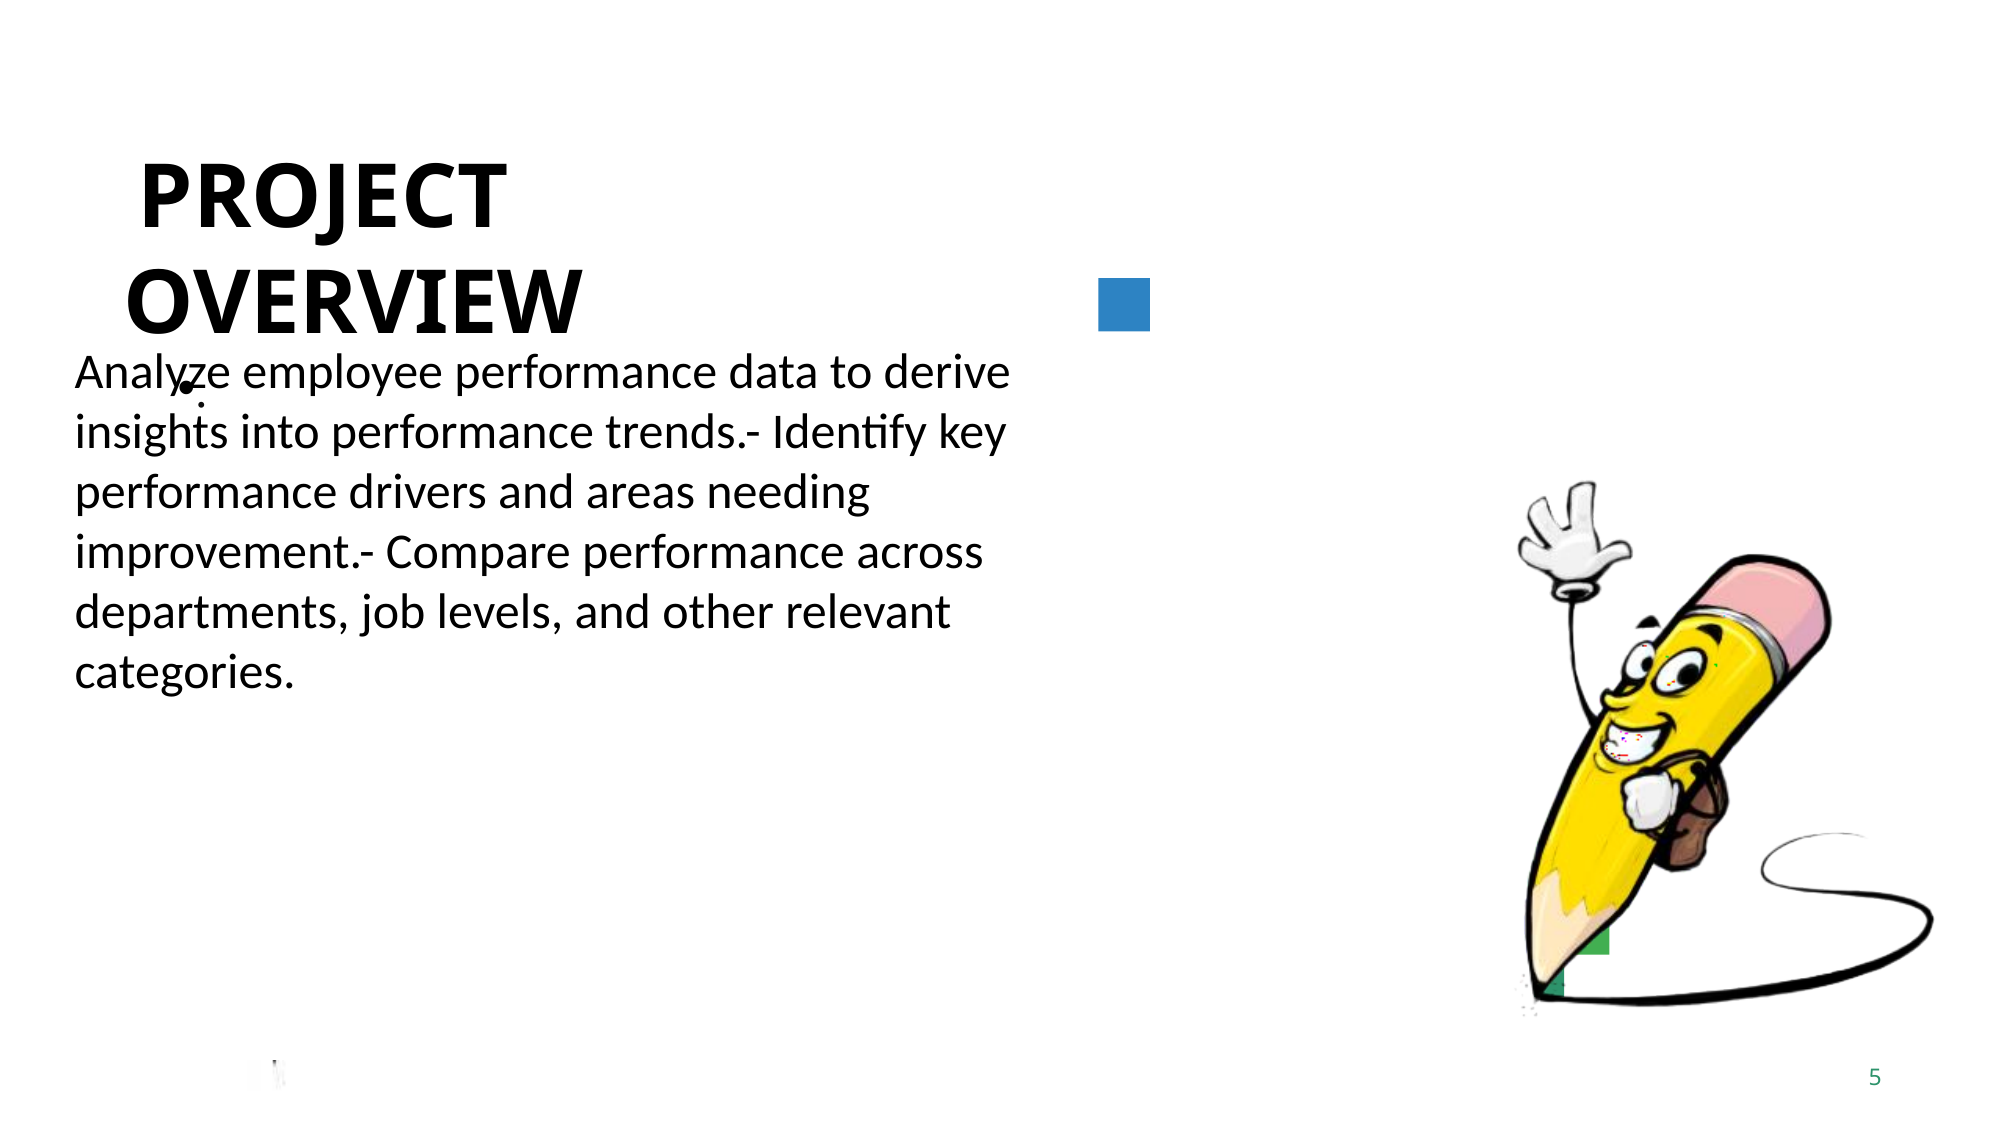

# PROJECT	OVERVIEW
Analyze employee performance data to derive insights into performance trends.- Identify key performance drivers and areas needing improvement.- Compare performance across departments, job levels, and other relevant categories.
.